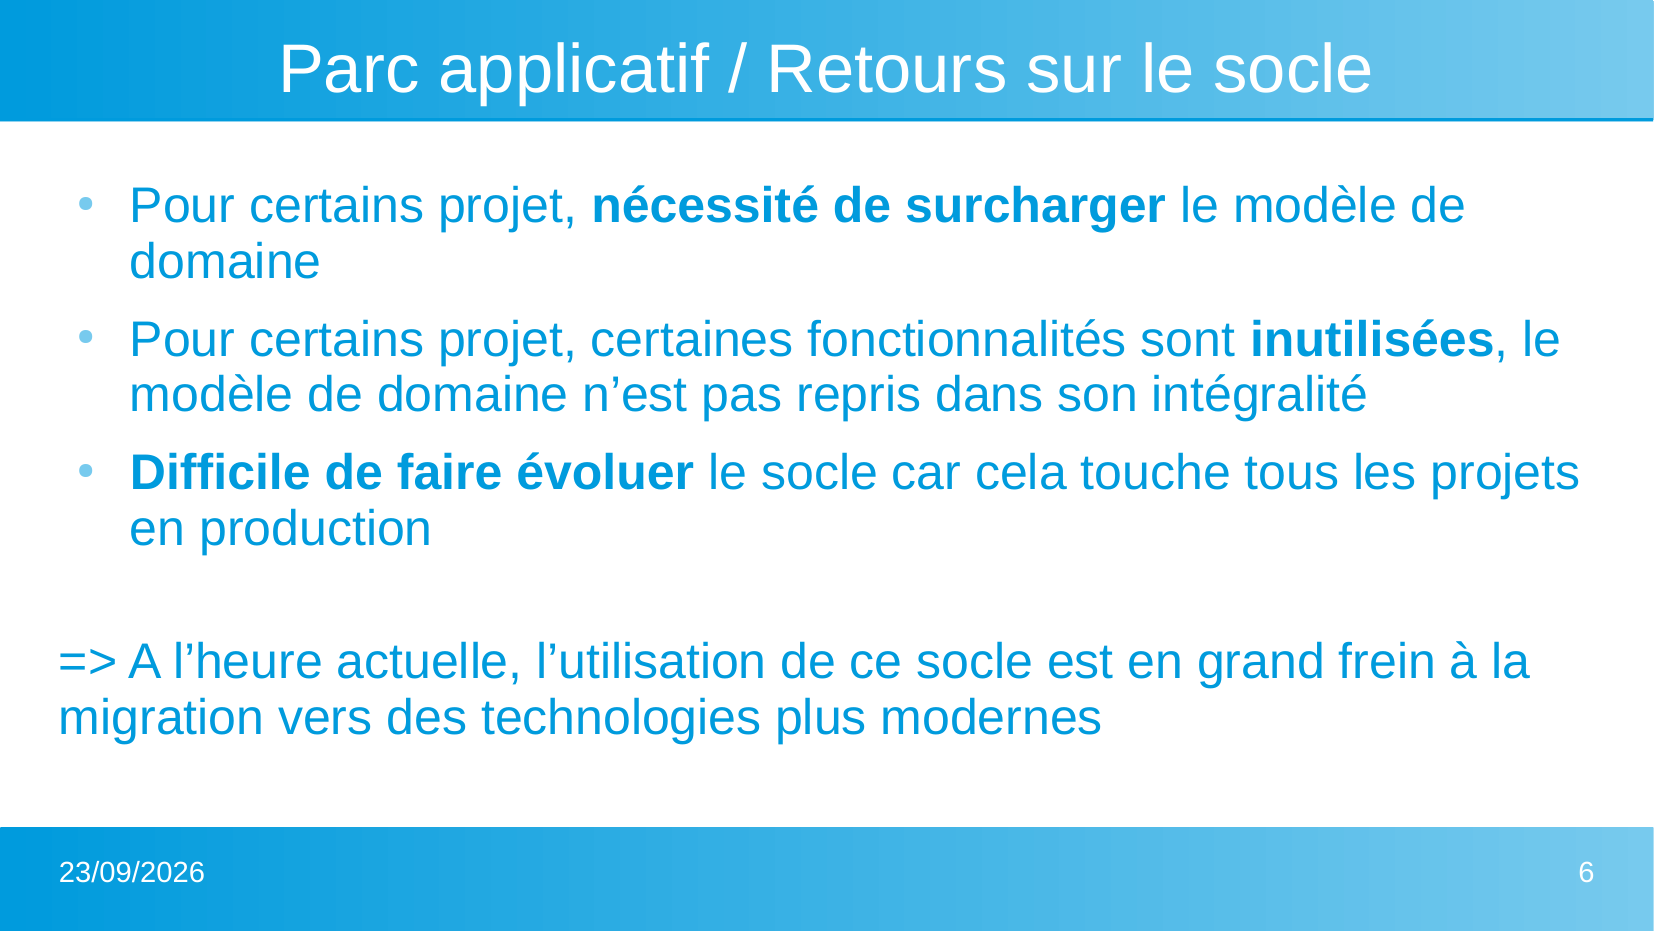

# Parc applicatif / Retours sur le socle
Pour certains projet, nécessité de surcharger le modèle de domaine
Pour certains projet, certaines fonctionnalités sont inutilisées, le modèle de domaine n’est pas repris dans son intégralité
Difficile de faire évoluer le socle car cela touche tous les projets en production
=> A l’heure actuelle, l’utilisation de ce socle est en grand frein à la migration vers des technologies plus modernes
6